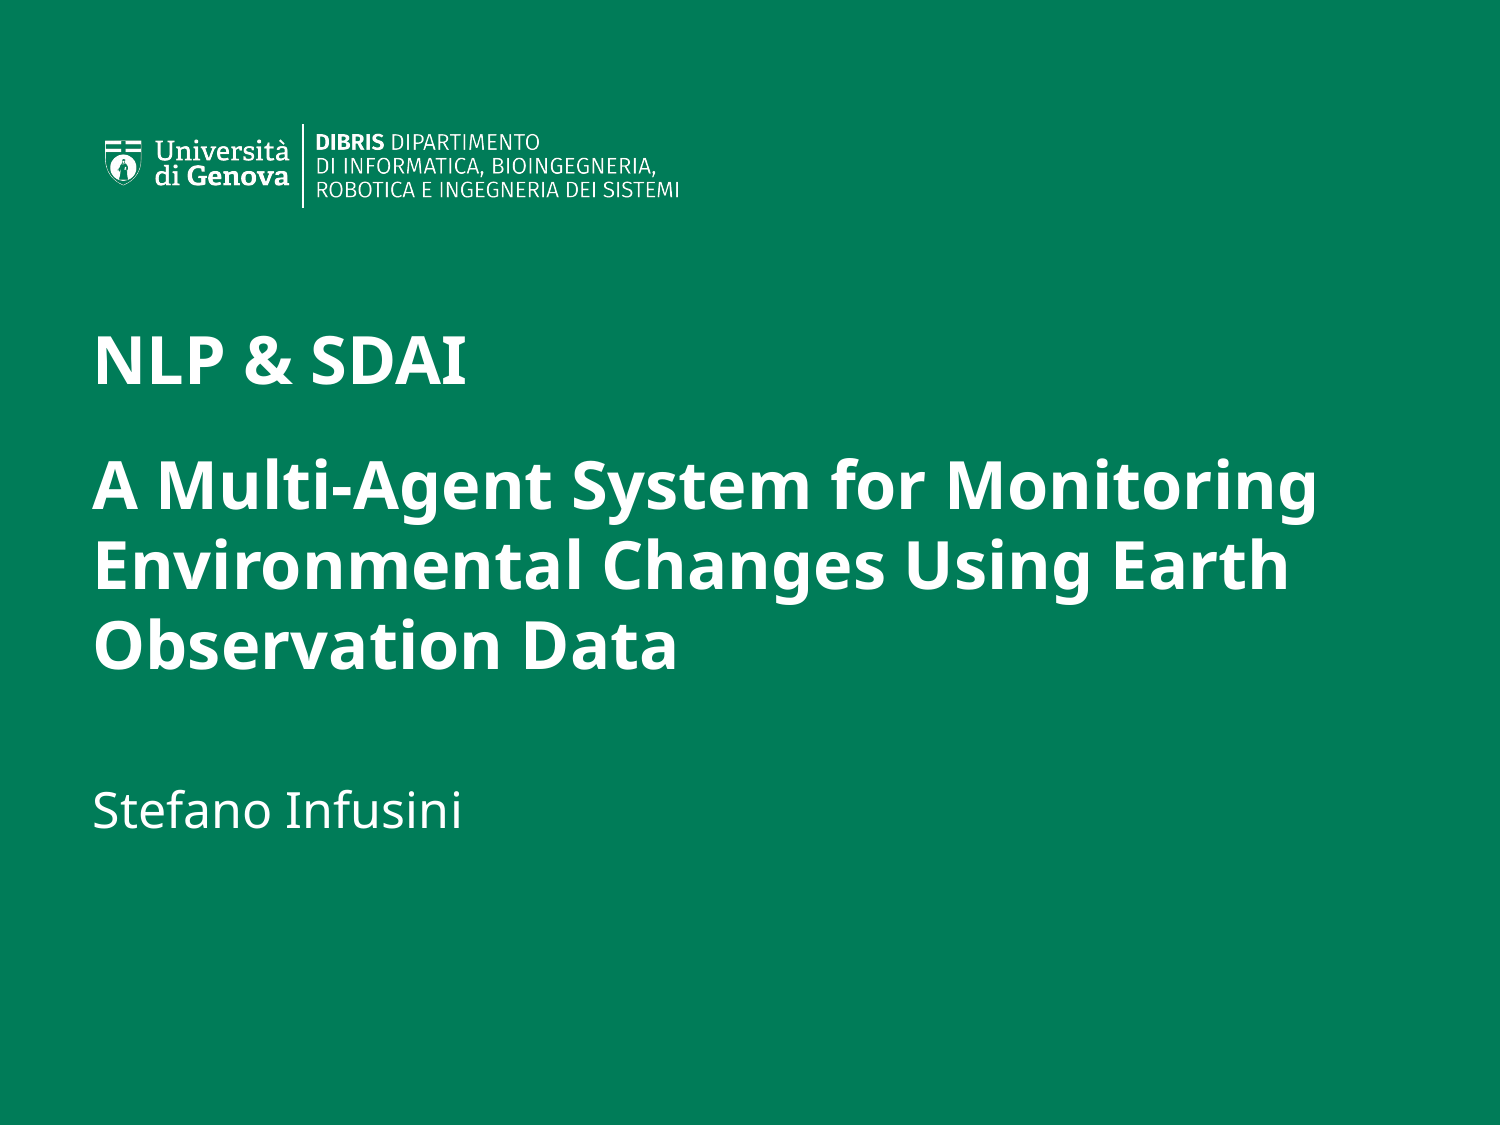

NLP & SDAI
A Multi-Agent System for Monitoring Environmental Changes Using Earth Observation Data
Stefano Infusini